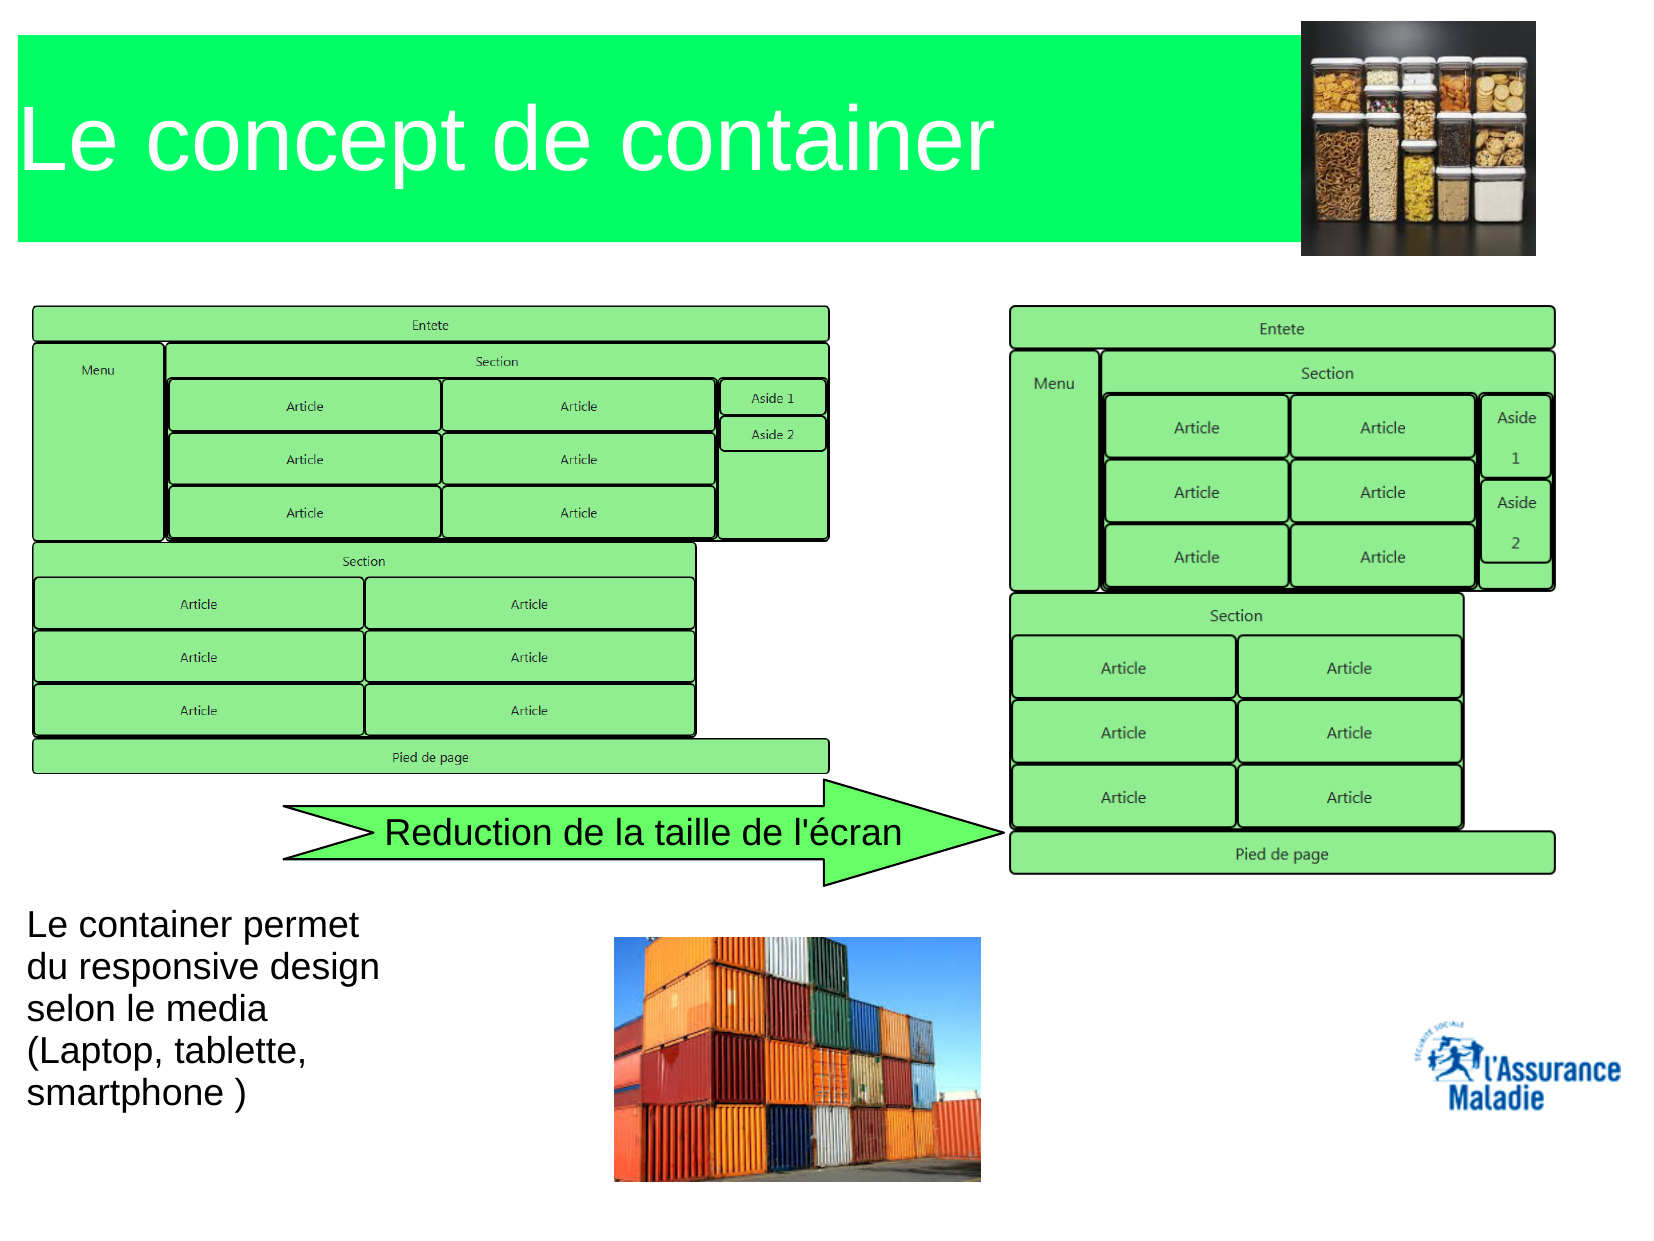

# Le concept de container
Reduction de la taille de l'écran
Le container permet du responsive design selon le media (Laptop, tablette, smartphone )